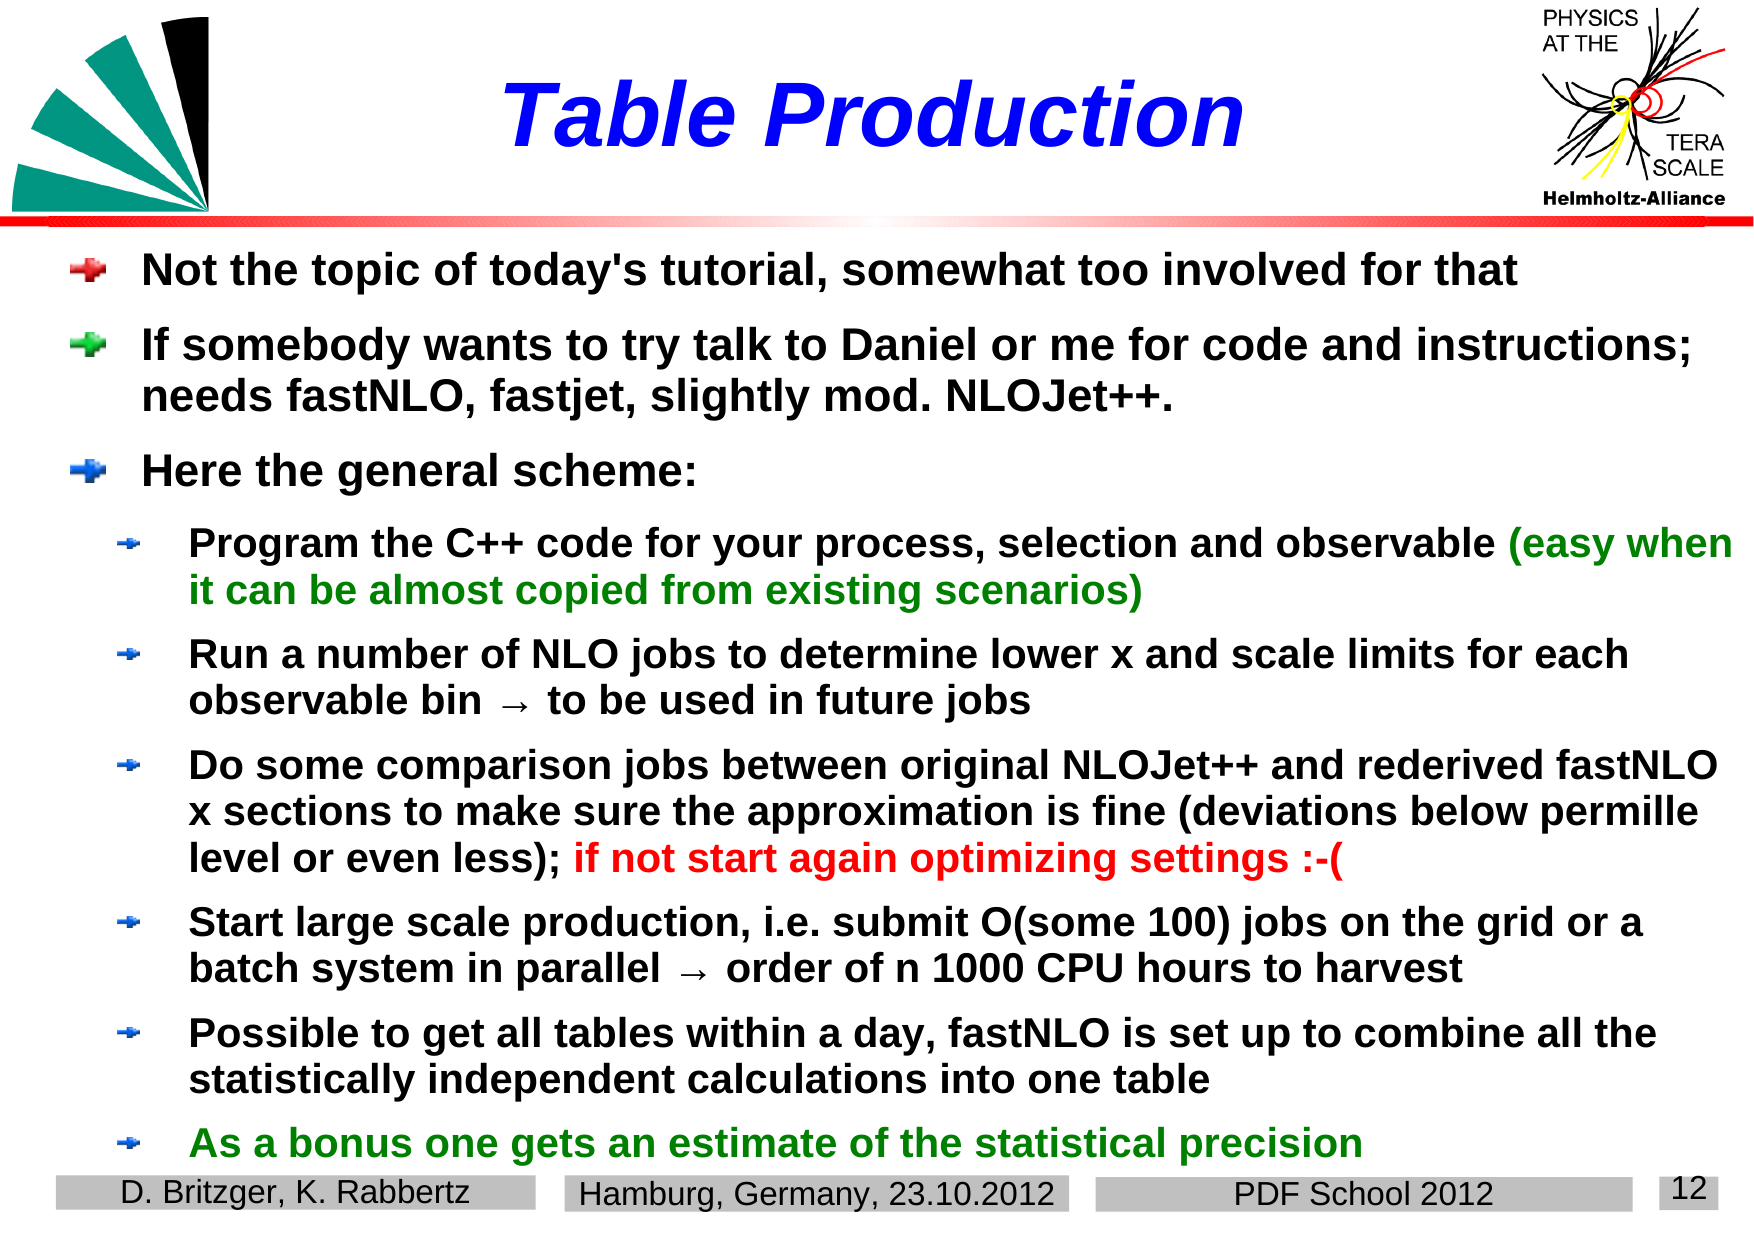

# Table Production
Not the topic of today's tutorial, somewhat too involved for that
If somebody wants to try talk to Daniel or me for code and instructions; needs fastNLO, fastjet, slightly mod. NLOJet++.
Here the general scheme:
Program the C++ code for your process, selection and observable (easy when it can be almost copied from existing scenarios)
Run a number of NLO jobs to determine lower x and scale limits for each observable bin → to be used in future jobs
Do some comparison jobs between original NLOJet++ and rederived fastNLO x sections to make sure the approximation is fine (deviations below permille level or even less); if not start again optimizing settings :-(
Start large scale production, i.e. submit O(some 100) jobs on the grid or a batch system in parallel → order of n 1000 CPU hours to harvest
Possible to get all tables within a day, fastNLO is set up to combine all the statistically independent calculations into one table
As a bonus one gets an estimate of the statistical precision